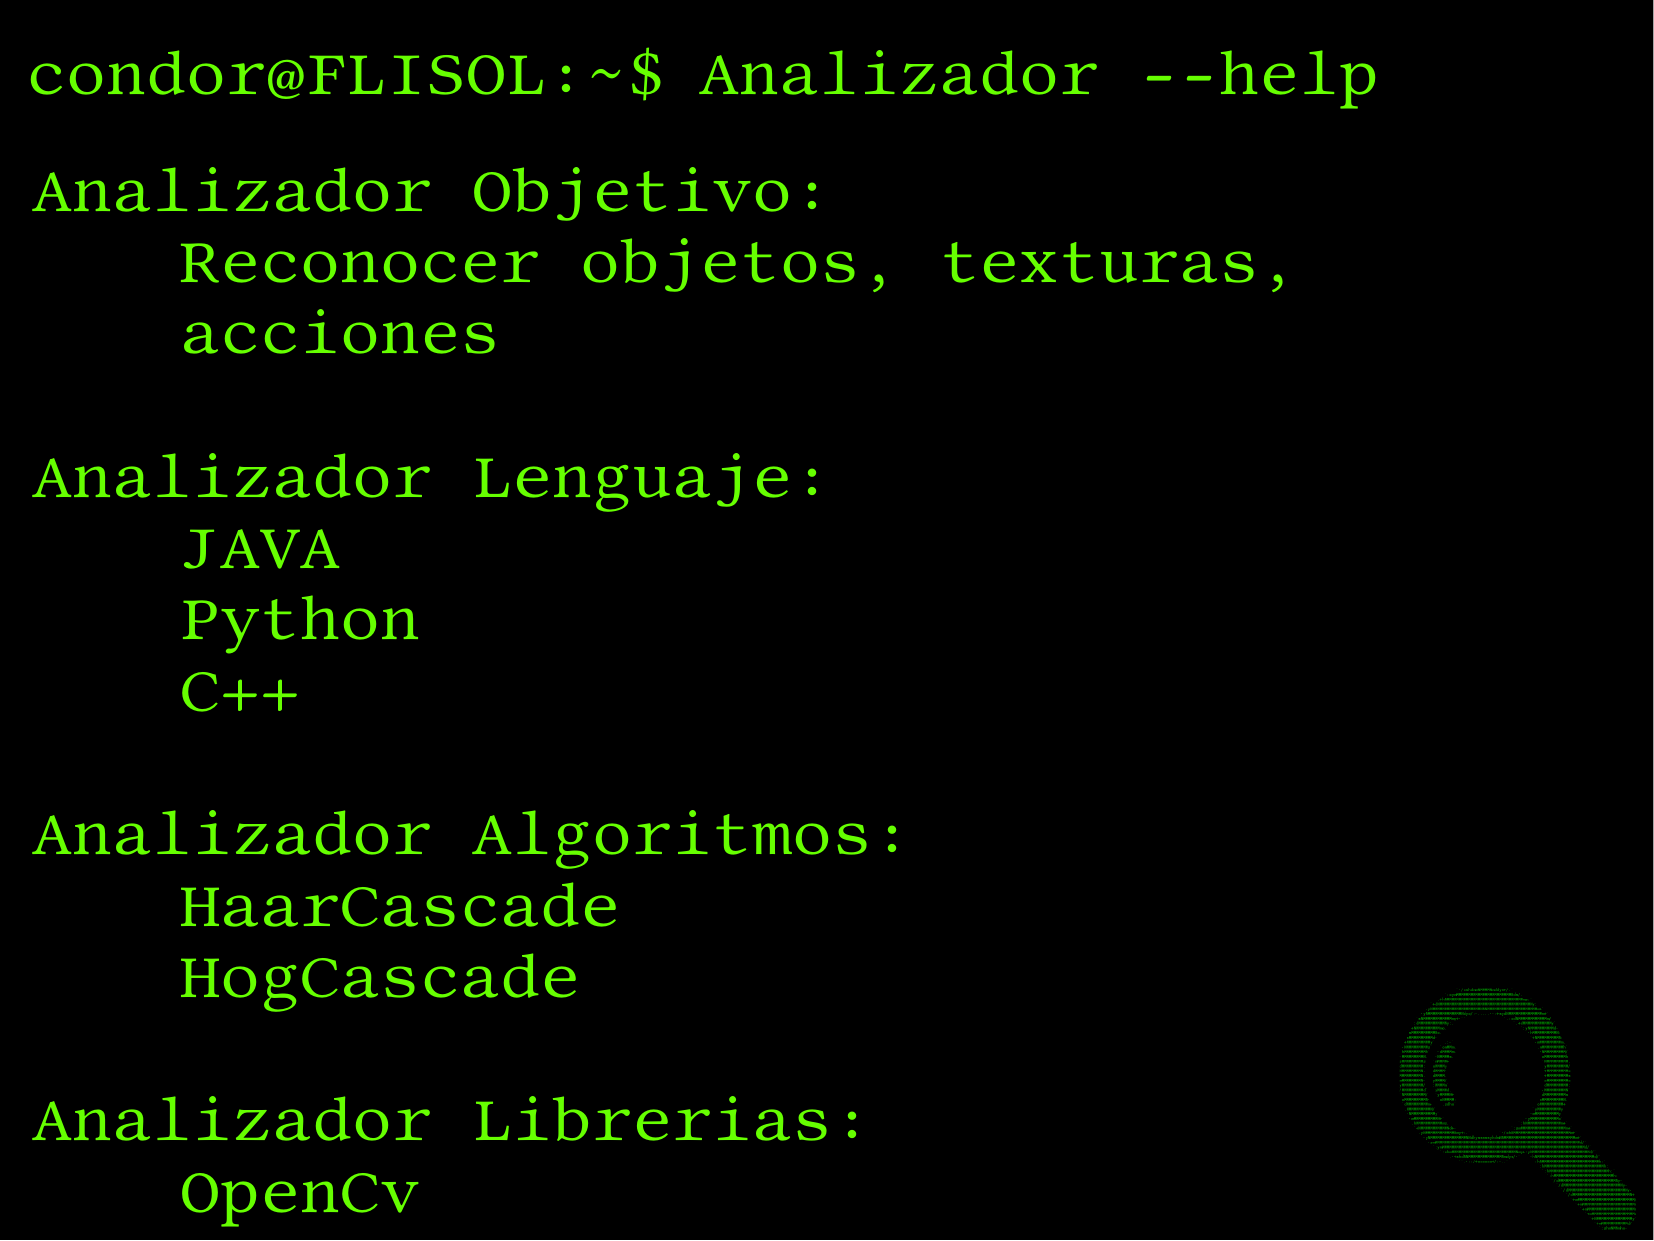

condor@FLISOL:~$
Analizador --help
Analizador Objetivo:
		Reconocer objetos, texturas, 						acciones
Analizador Lenguaje:
		JAVA
		Python
		C++
Analizador Algoritmos:
		HaarCascade
		HogCascade
Analizador Librerias:
		OpenCv